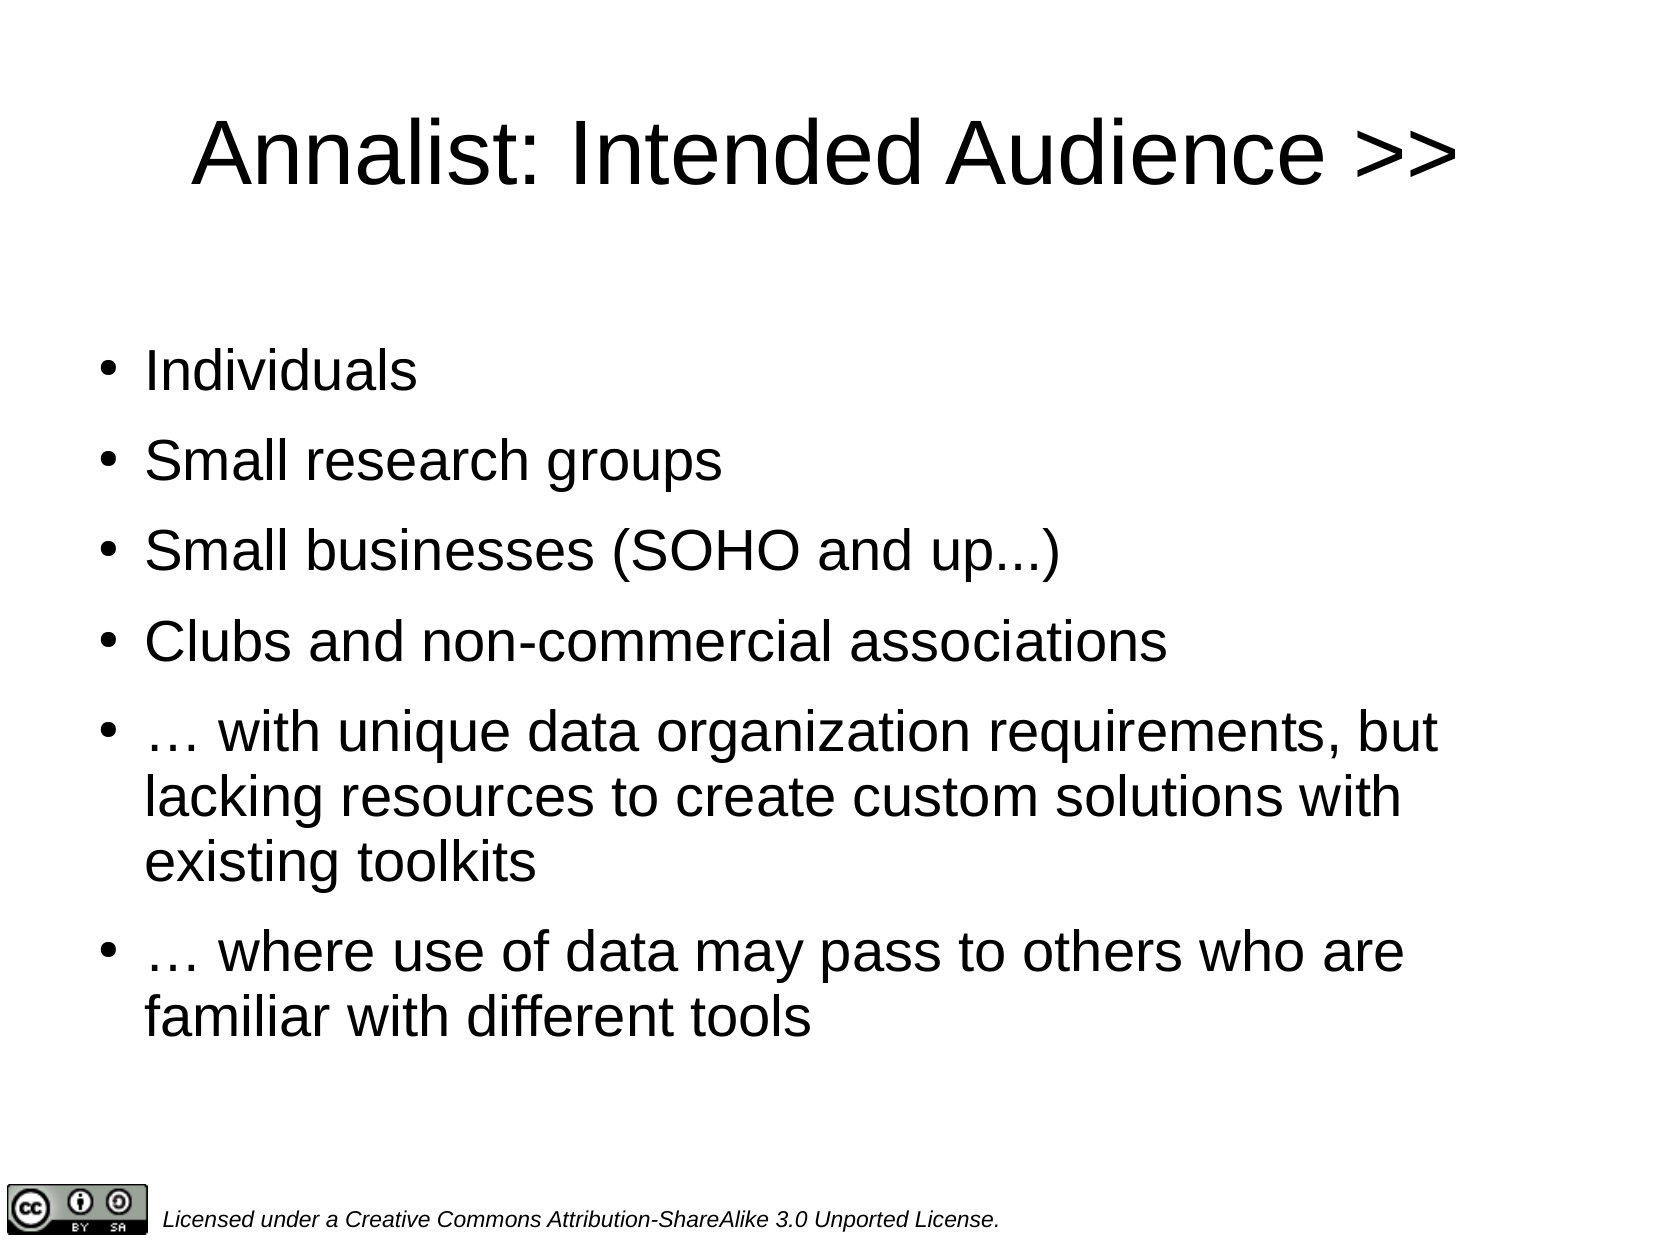

# Annalist: Intended Audience >>
Individuals
Small research groups
Small businesses (SOHO and up...)
Clubs and non-commercial associations
… with unique data organization requirements, but lacking resources to create custom solutions with existing toolkits
… where use of data may pass to others who are familiar with different tools